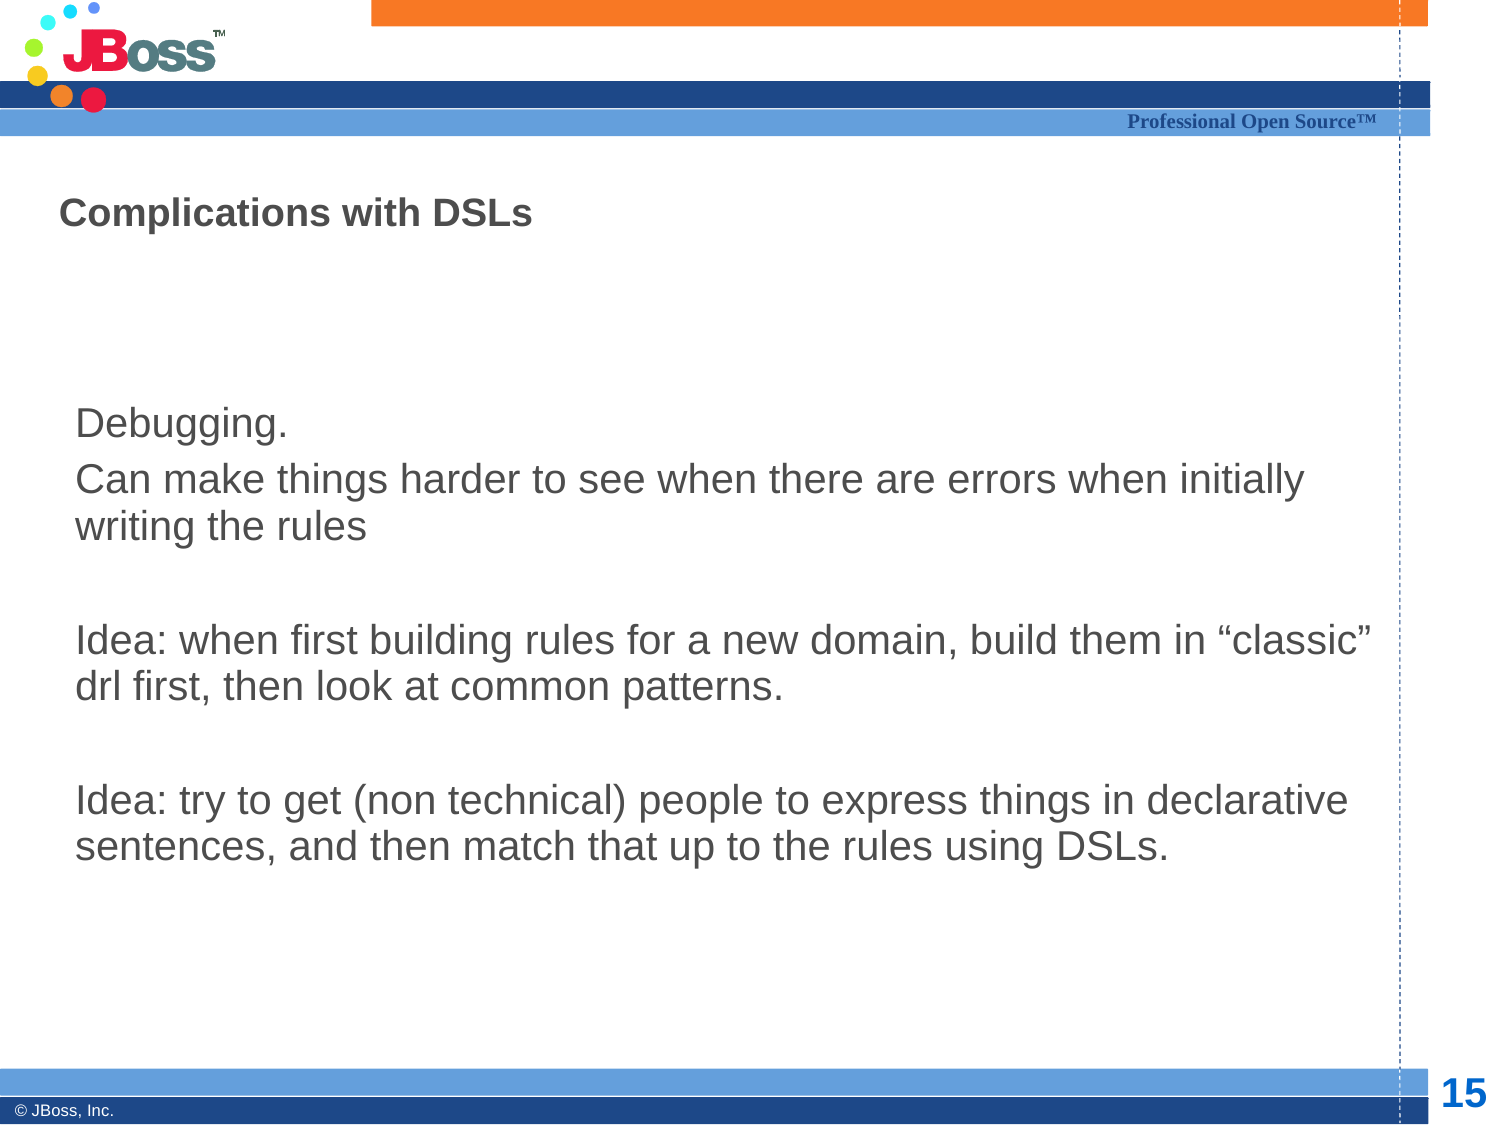

# Complications with DSLs
Debugging.
Can make things harder to see when there are errors when initially writing the rules
Idea: when first building rules for a new domain, build them in “classic” drl first, then look at common patterns.
Idea: try to get (non technical) people to express things in declarative sentences, and then match that up to the rules using DSLs.